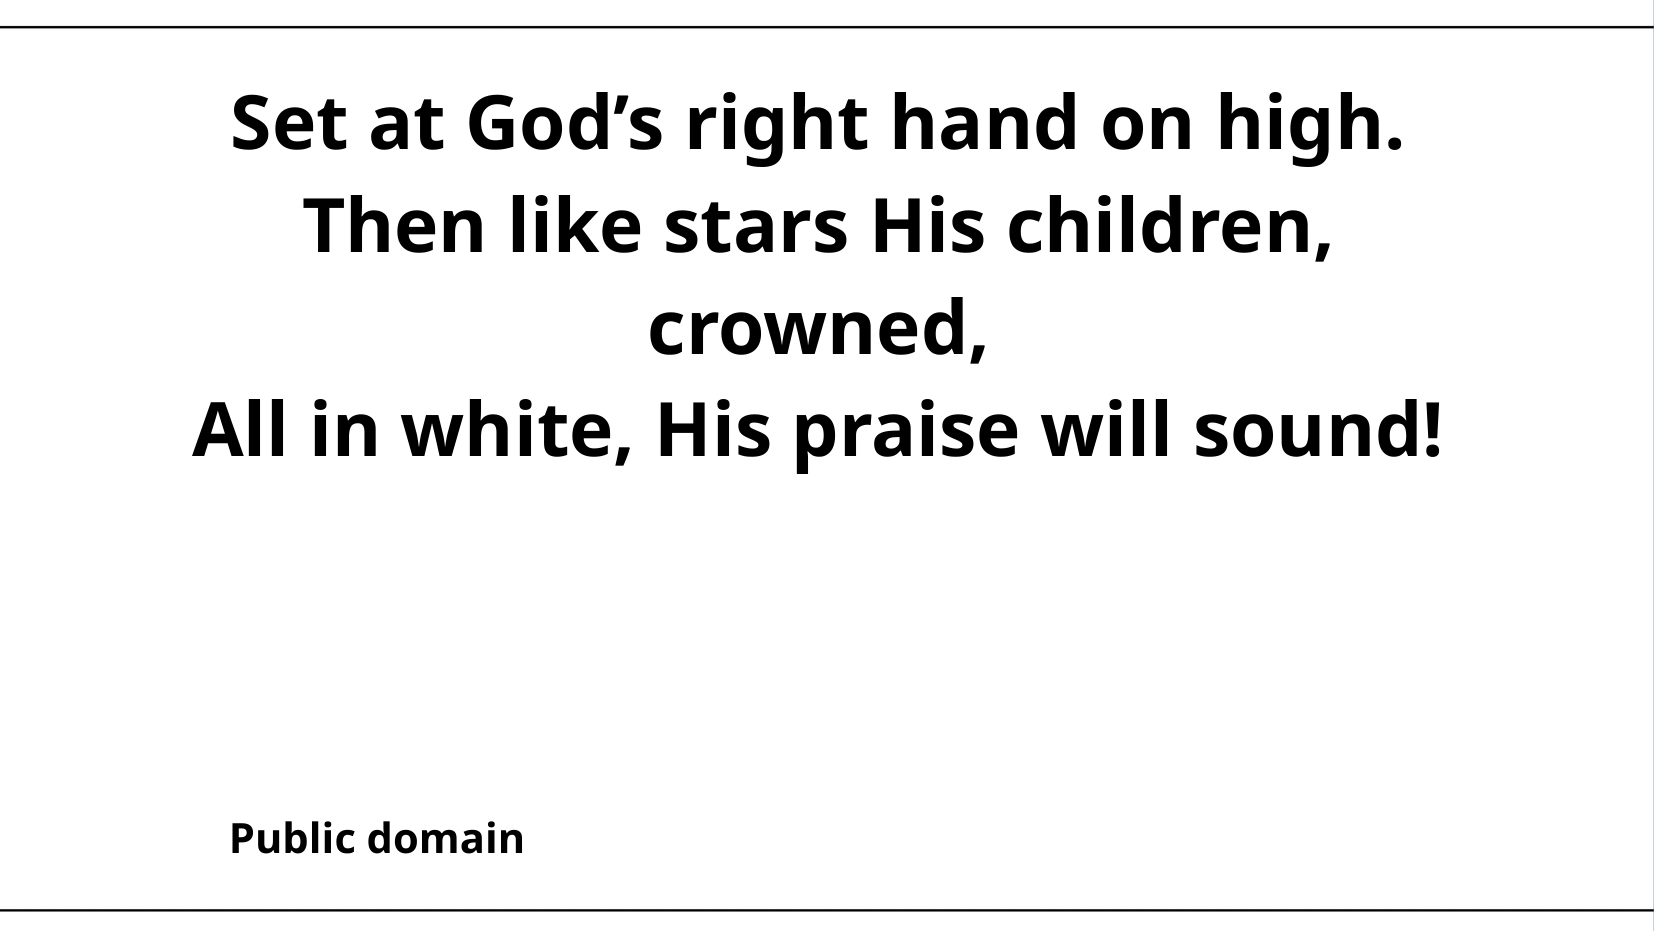

Set at God’s right hand on high.
Then like stars His children, crowned,
All in white, His praise will sound!
 Public domain